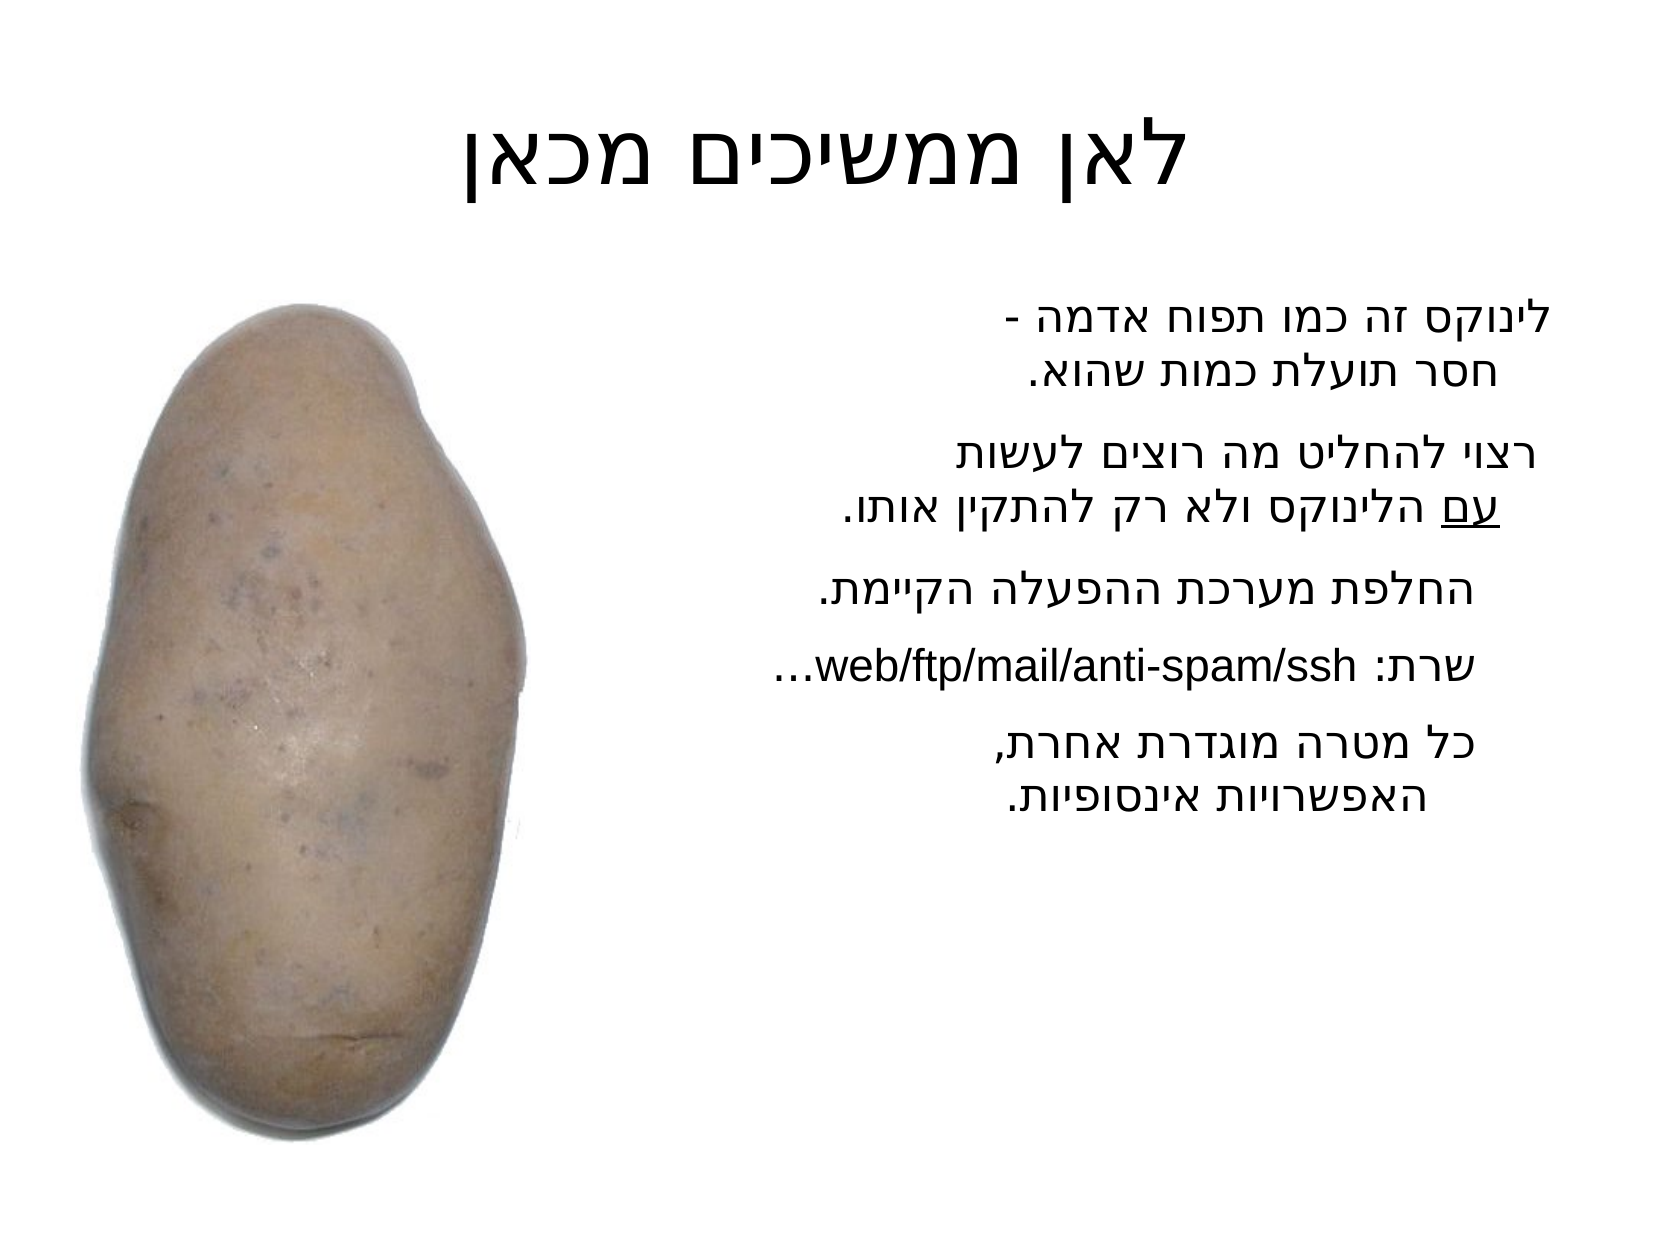

# לאן ממשיכים מכאן
לינוקס זה כמו תפוח אדמה -
חסר תועלת כמות שהוא.
 רצוי להחליט מה רוצים לעשות
עם הלינוקס ולא רק להתקין אותו.
החלפת מערכת ההפעלה הקיימת.
שרת: web/ftp/mail/anti-spam/ssh...
כל מטרה מוגדרת אחרת,
האפשרויות אינסופיות.